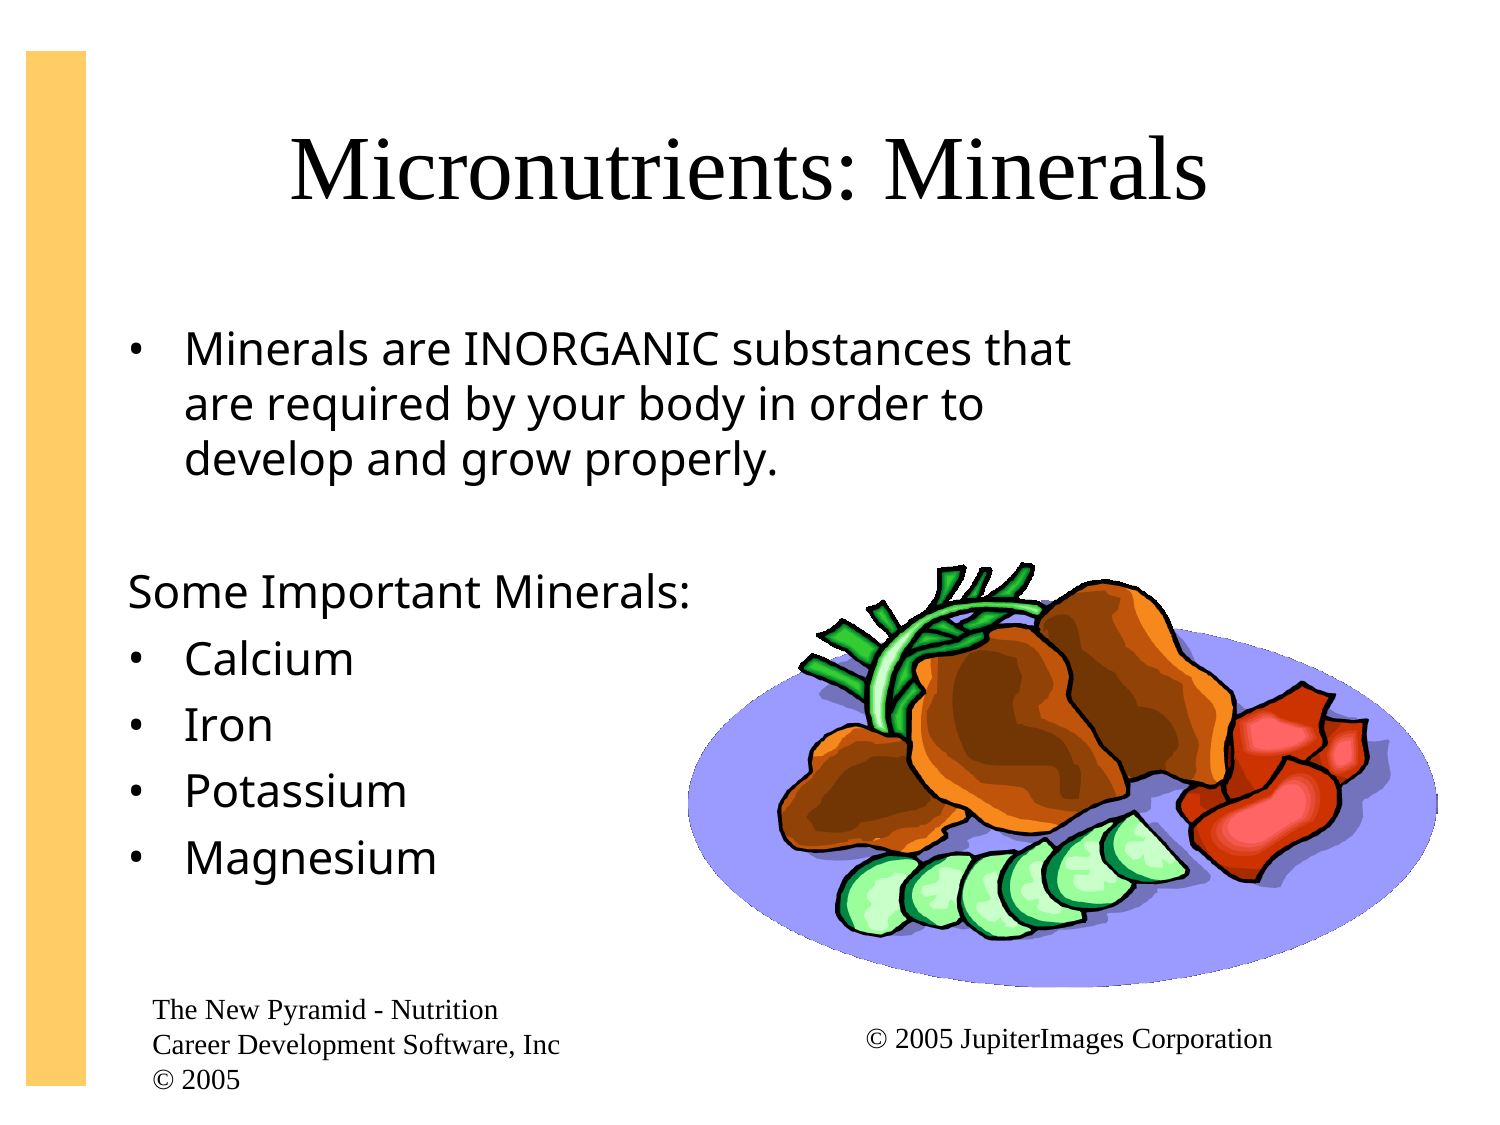

# Micronutrients: Minerals
Minerals are INORGANIC substances that are required by your body in order to develop and grow properly.
Some Important Minerals:
Calcium
Iron
Potassium
Magnesium
The New Pyramid - Nutrition
Career Development Software, Inc
© 2005